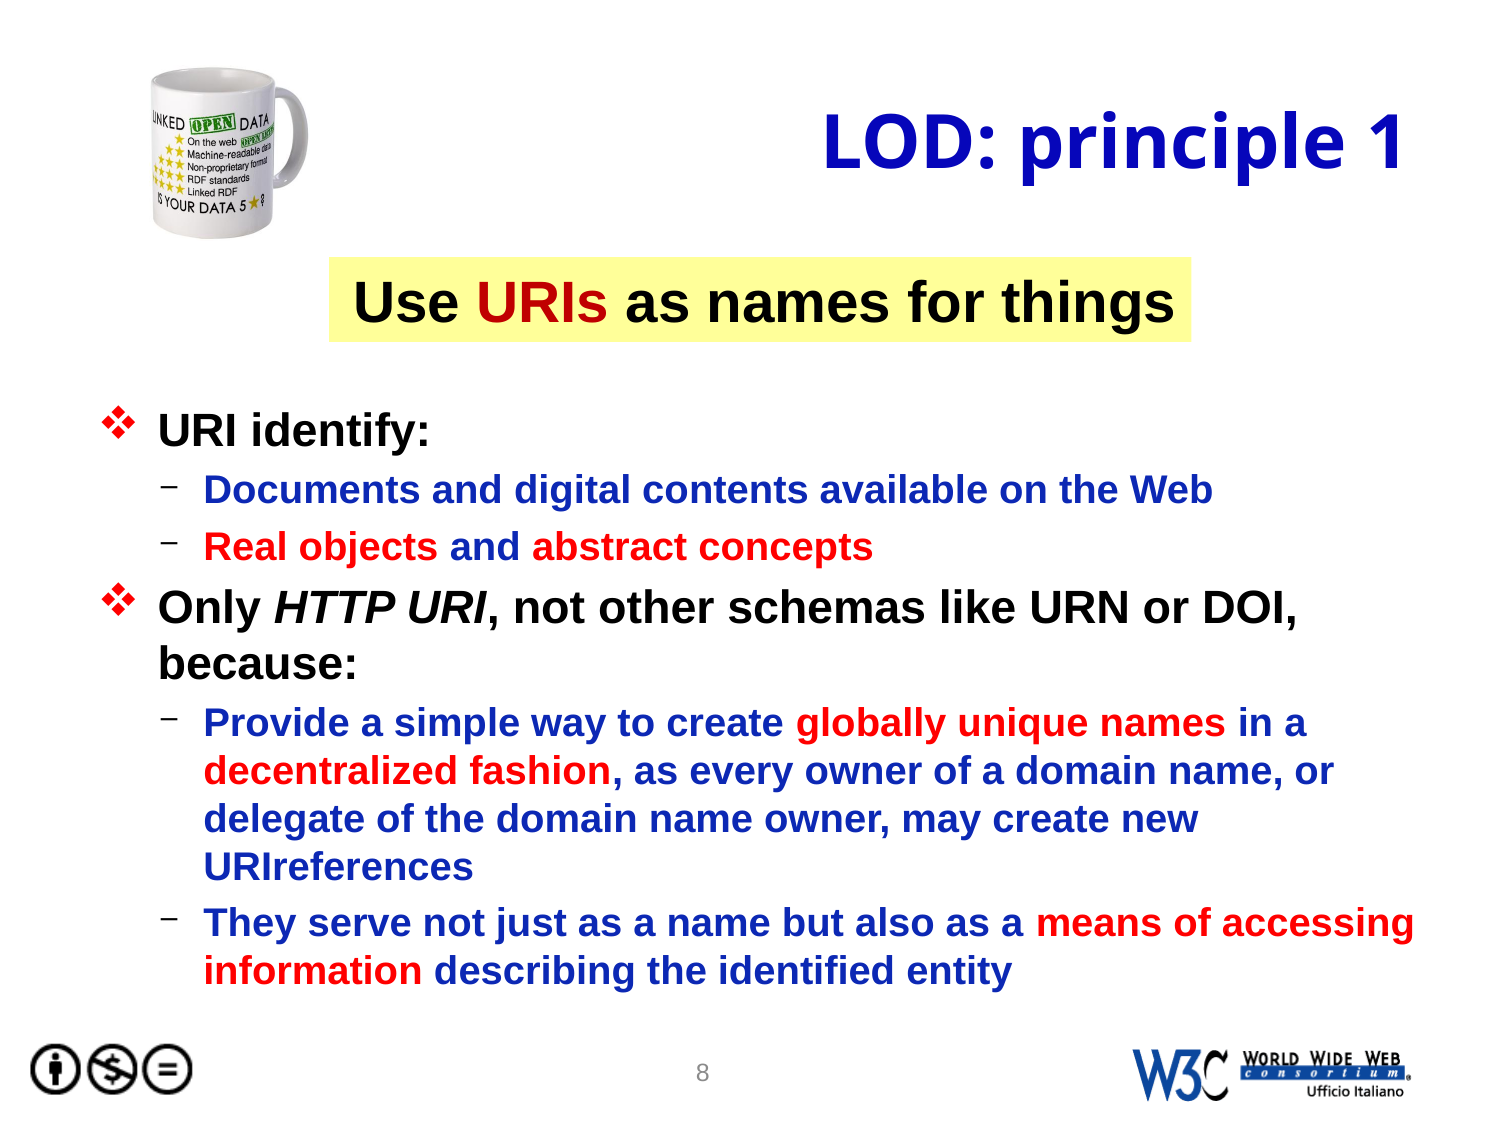

# LOD: principle 1
Use URIs as names for things
URI identify:
Documents and digital contents available on the Web
Real objects and abstract concepts
Only HTTP URI, not other schemas like URN or DOI, because:
Provide a simple way to create globally unique names in a decentralized fashion, as every owner of a domain name, or delegate of the domain name owner, may create new URIreferences
They serve not just as a name but also as a means of accessing information describing the identified entity